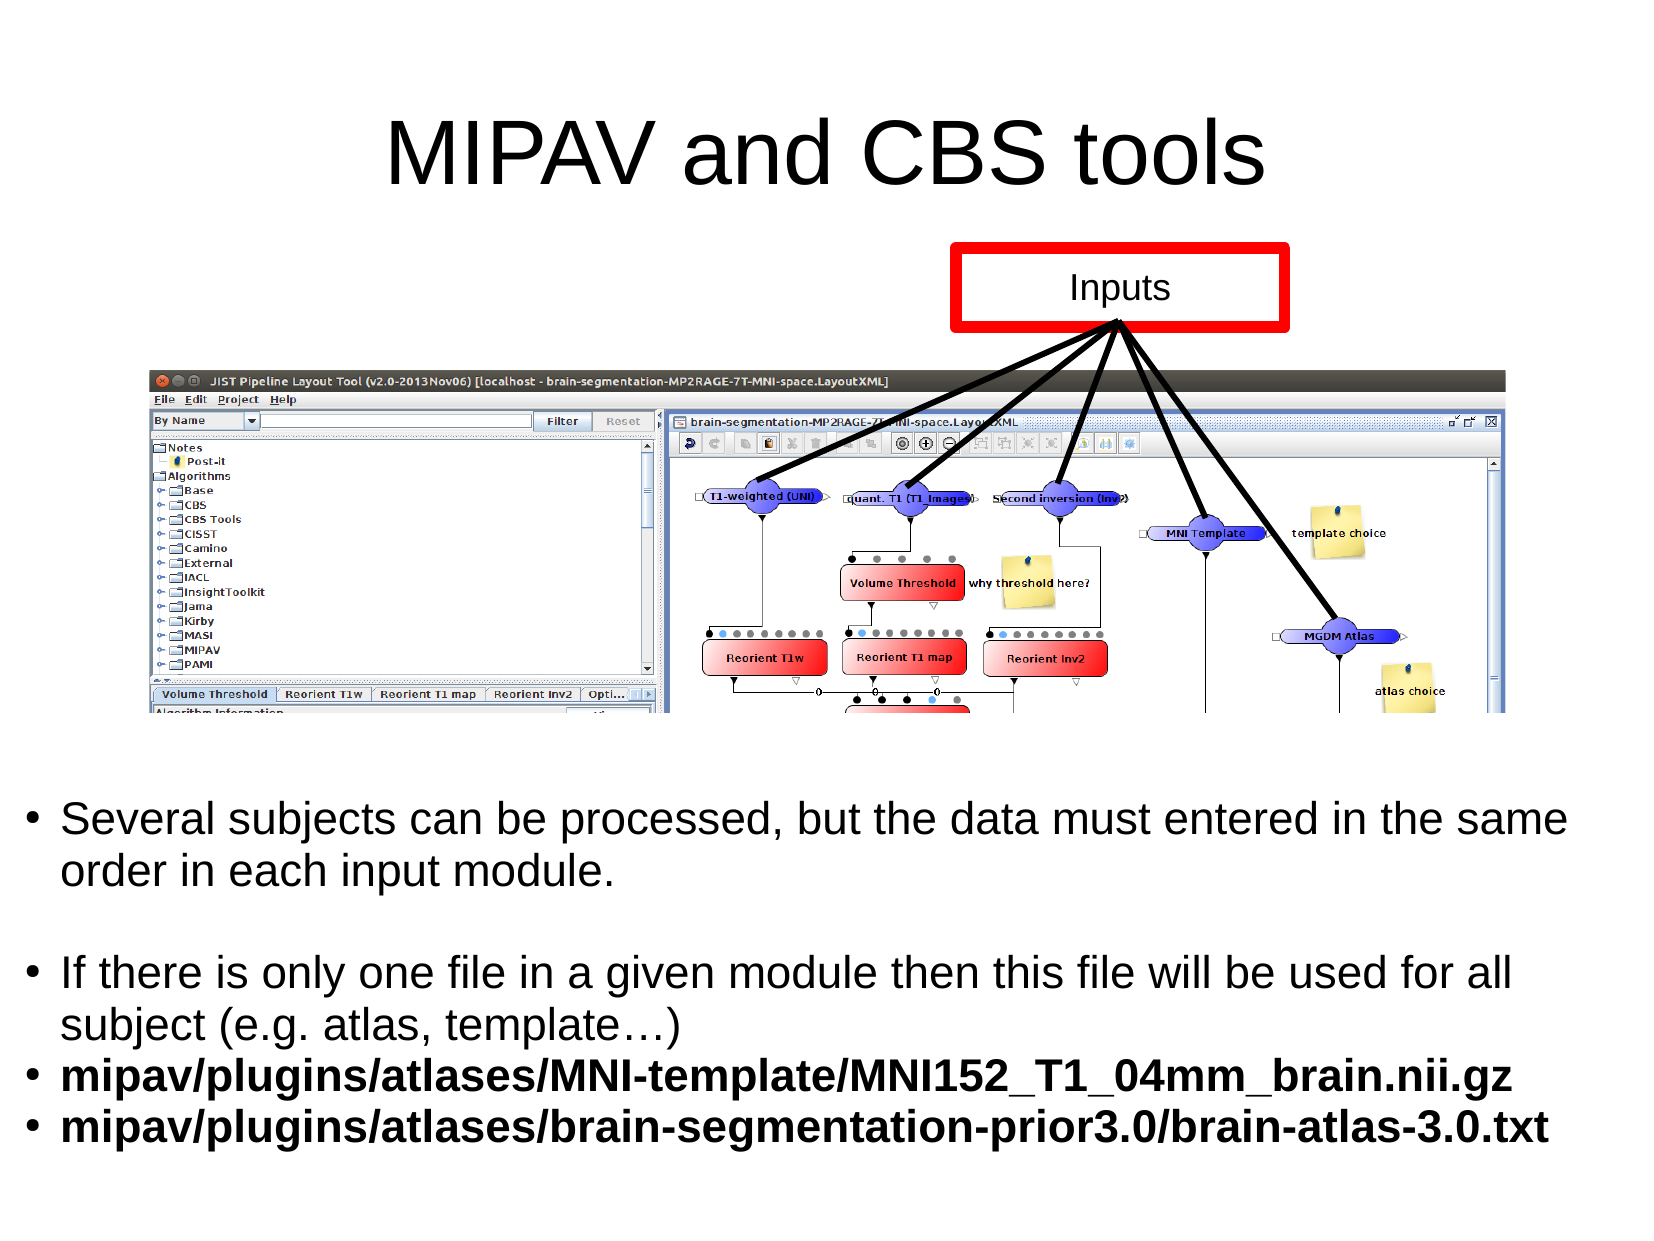

# MIPAV and CBS tools
Inputs
Several subjects can be processed, but the data must entered in the same order in each input module.
If there is only one file in a given module then this file will be used for all subject (e.g. atlas, template…)
mipav/plugins/atlases/MNI-template/MNI152_T1_04mm_brain.nii.gz
mipav/plugins/atlases/brain-segmentation-prior3.0/brain-atlas-3.0.txt